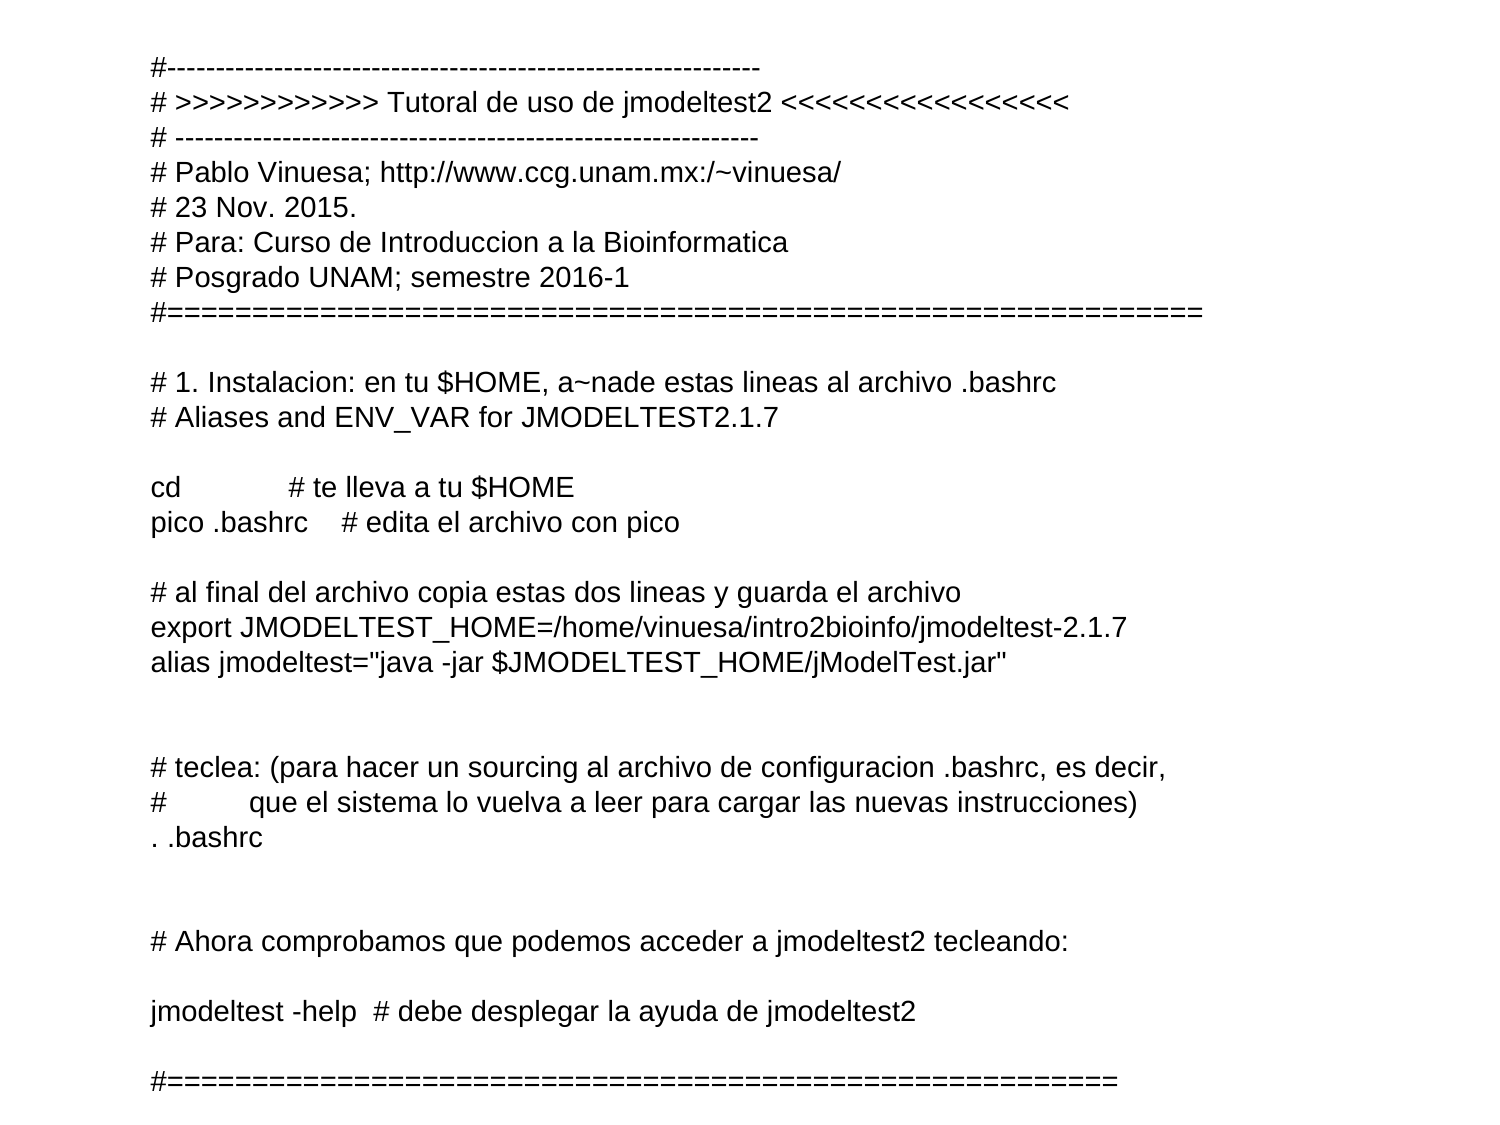

#-------------------------------------------------------------
# >>>>>>>>>>>> Tutoral de uso de jmodeltest2 <<<<<<<<<<<<<<<<<
# ------------------------------------------------------------
# Pablo Vinuesa; http://www.ccg.unam.mx:/~vinuesa/
# 23 Nov. 2015.
# Para: Curso de Introduccion a la Bioinformatica
# Posgrado UNAM; semestre 2016-1
#=============================================================
# 1. Instalacion: en tu $HOME, a~nade estas lineas al archivo .bashrc
# Aliases and ENV_VAR for JMODELTEST2.1.7
cd # te lleva a tu $HOME
pico .bashrc # edita el archivo con pico
# al final del archivo copia estas dos lineas y guarda el archivo
export JMODELTEST_HOME=/home/vinuesa/intro2bioinfo/jmodeltest-2.1.7
alias jmodeltest="java -jar $JMODELTEST_HOME/jModelTest.jar"
# teclea: (para hacer un sourcing al archivo de configuracion .bashrc, es decir,
# que el sistema lo vuelva a leer para cargar las nuevas instrucciones)
. .bashrc
# Ahora comprobamos que podemos acceder a jmodeltest2 tecleando:
jmodeltest -help # debe desplegar la ayuda de jmodeltest2
#========================================================